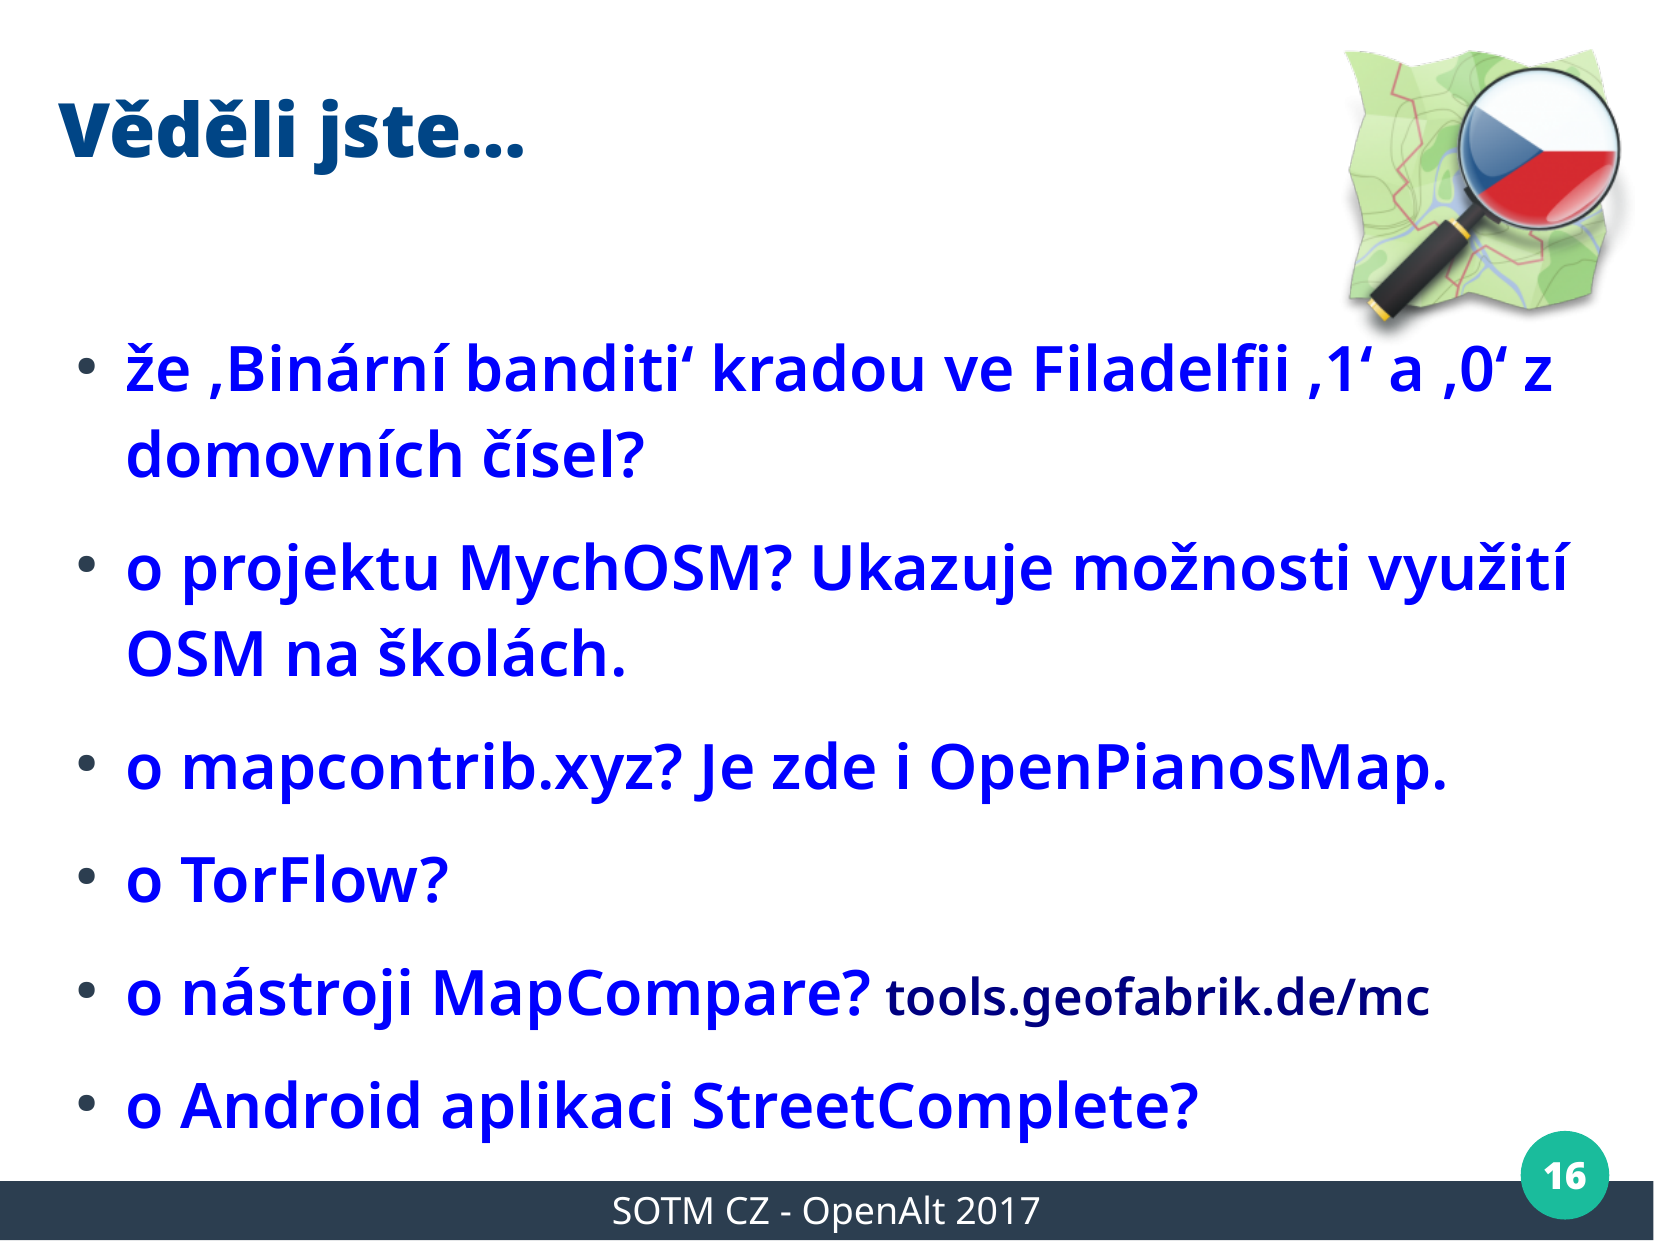

# Věděli jste…
že ‚Binární banditi‘ kradou ve Filadelfii ‚1‘ a ‚0‘ z domovních čísel?
o projektu MychOSM? Ukazuje možnosti využití OSM na školách.
o mapcontrib.xyz? Je zde i OpenPianosMap.
o TorFlow?
o nástroji MapCompare? tools.geofabrik.de/mc
o Android aplikaci StreetComplete?
16
SOTM CZ - OpenAlt 2017